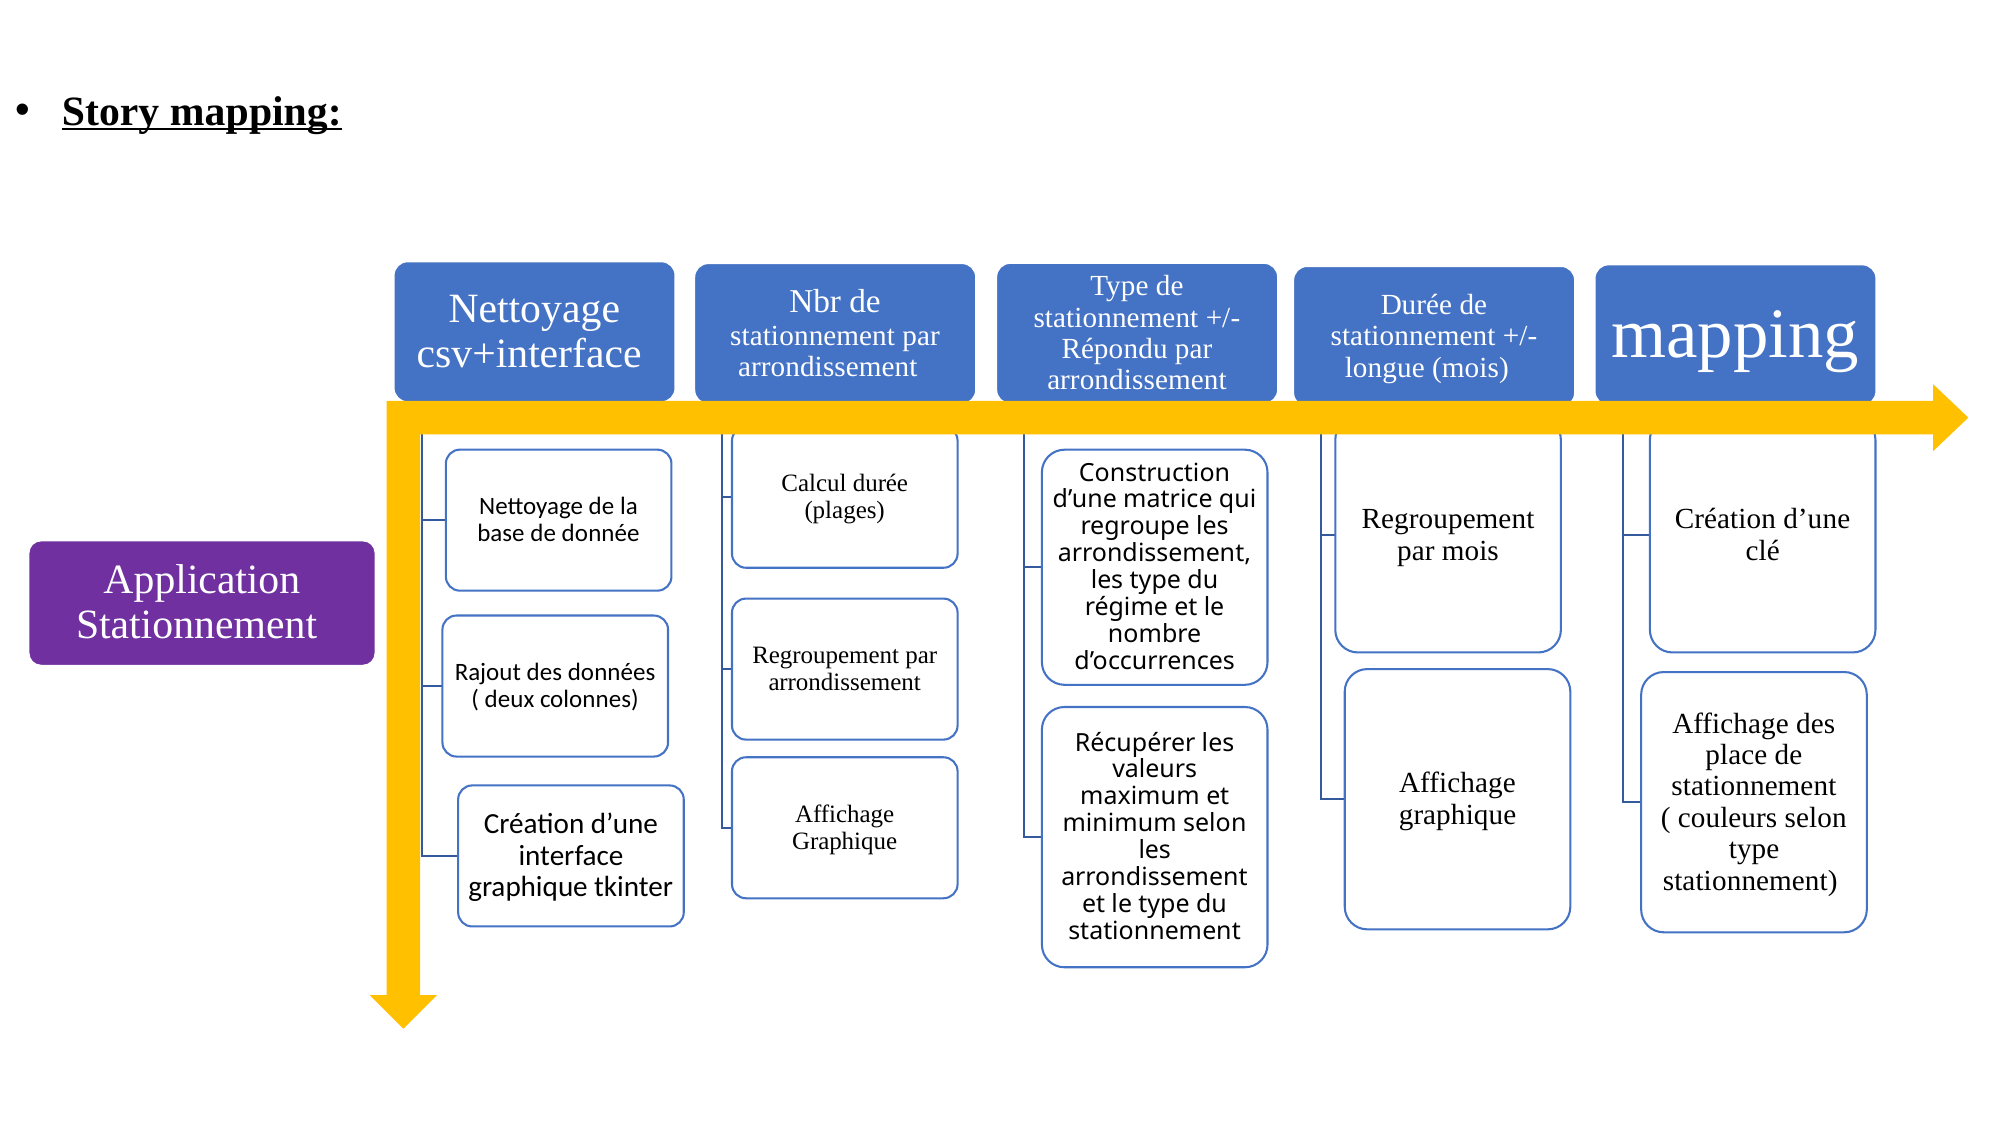

Story mapping:
Nettoyage csv+interface
Type de stationnement +/- Répondu par arrondissement
Nbr de stationnement par arrondissement
mapping
Durée de stationnement +/- longue (mois)
Regroupement par mois
Création d’une clé
Calcul durée (plages)
Nettoyage de la base de donnée
Construction d’une matrice qui regroupe les arrondissement, les type du régime et le nombre d’occurrences
Application Stationnement
Regroupement par arrondissement
Rajout des données ( deux colonnes)
Affichage graphique
Affichage des place de stationnement ( couleurs selon type stationnement)
Récupérer les valeurs maximum et minimum selon les arrondissement et le type du stationnement
Affichage Graphique
Création d’une interface graphique tkinter